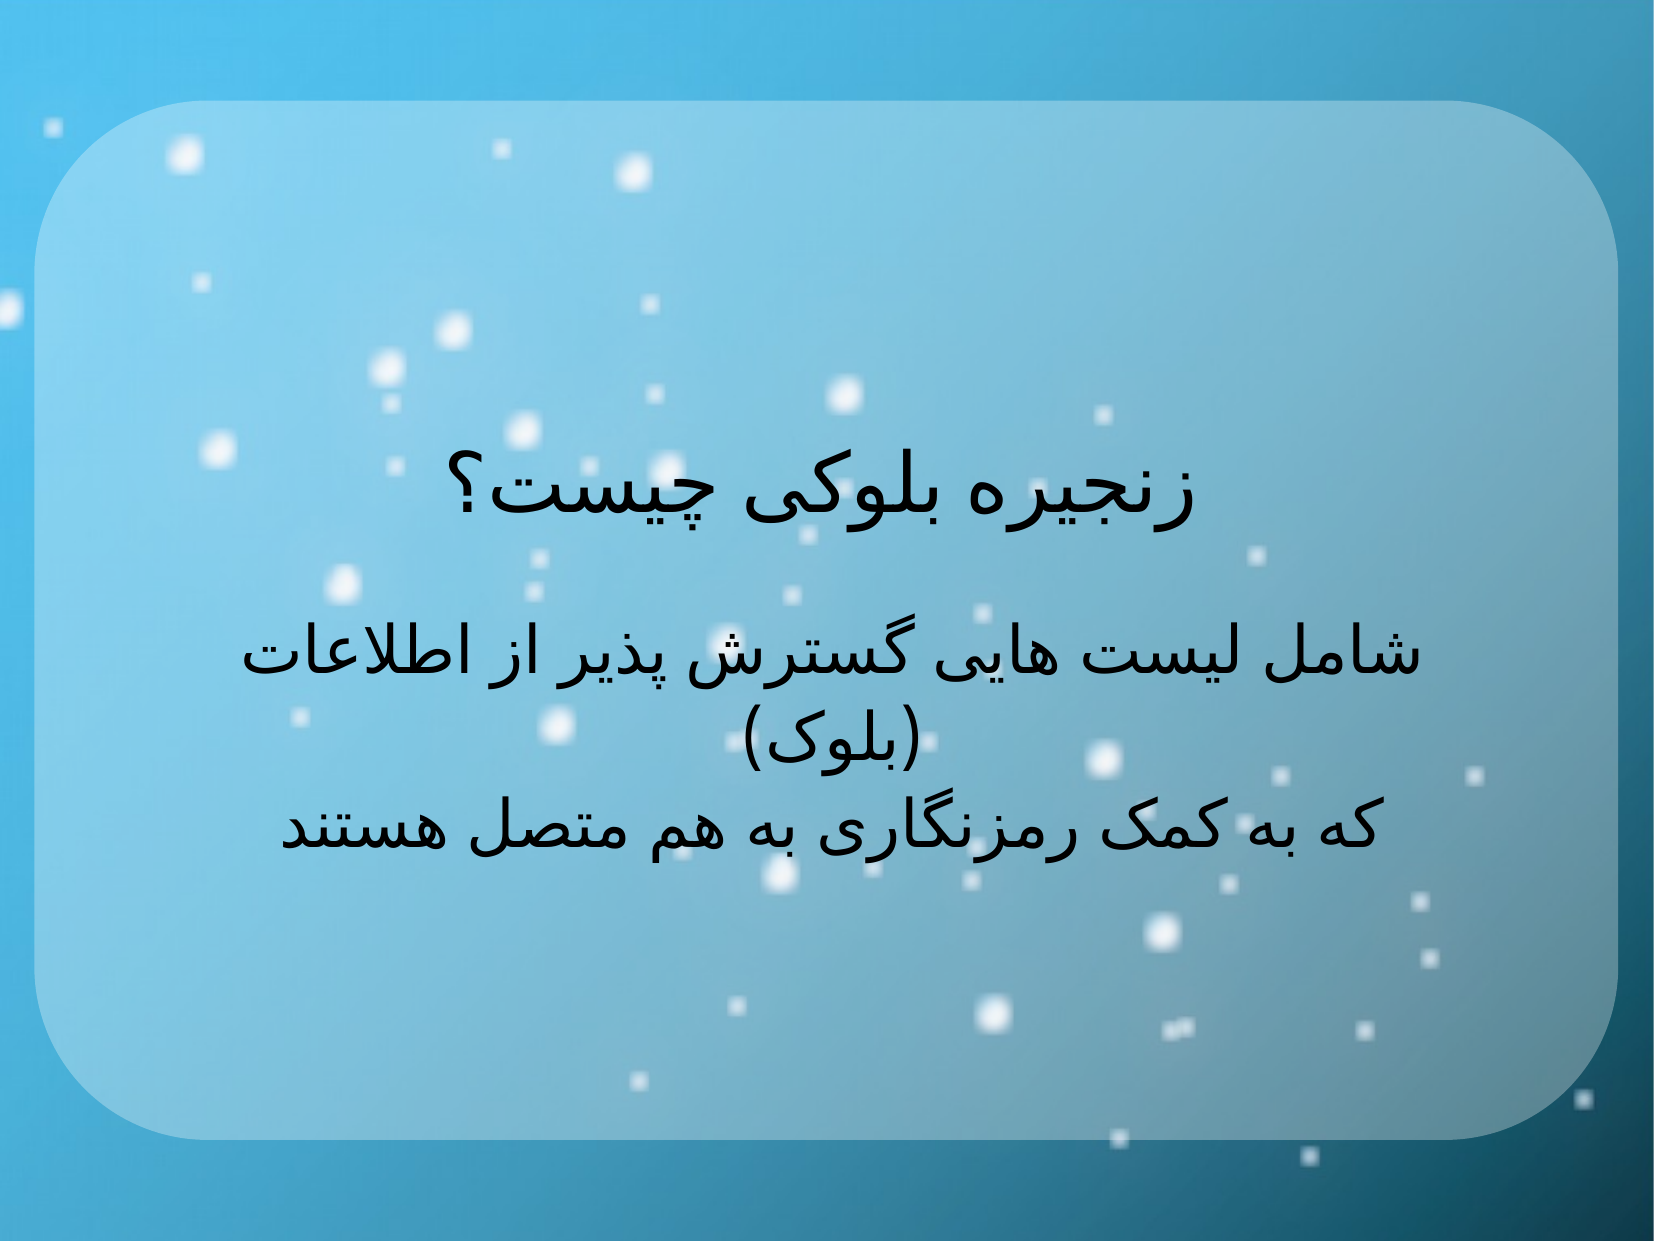

# زنجیره بلوکی چیست؟
شامل لیست هایی گسترش پذیر از اطلاعات (بلوک)
که به کمک رمزنگاری به هم متصل هستند